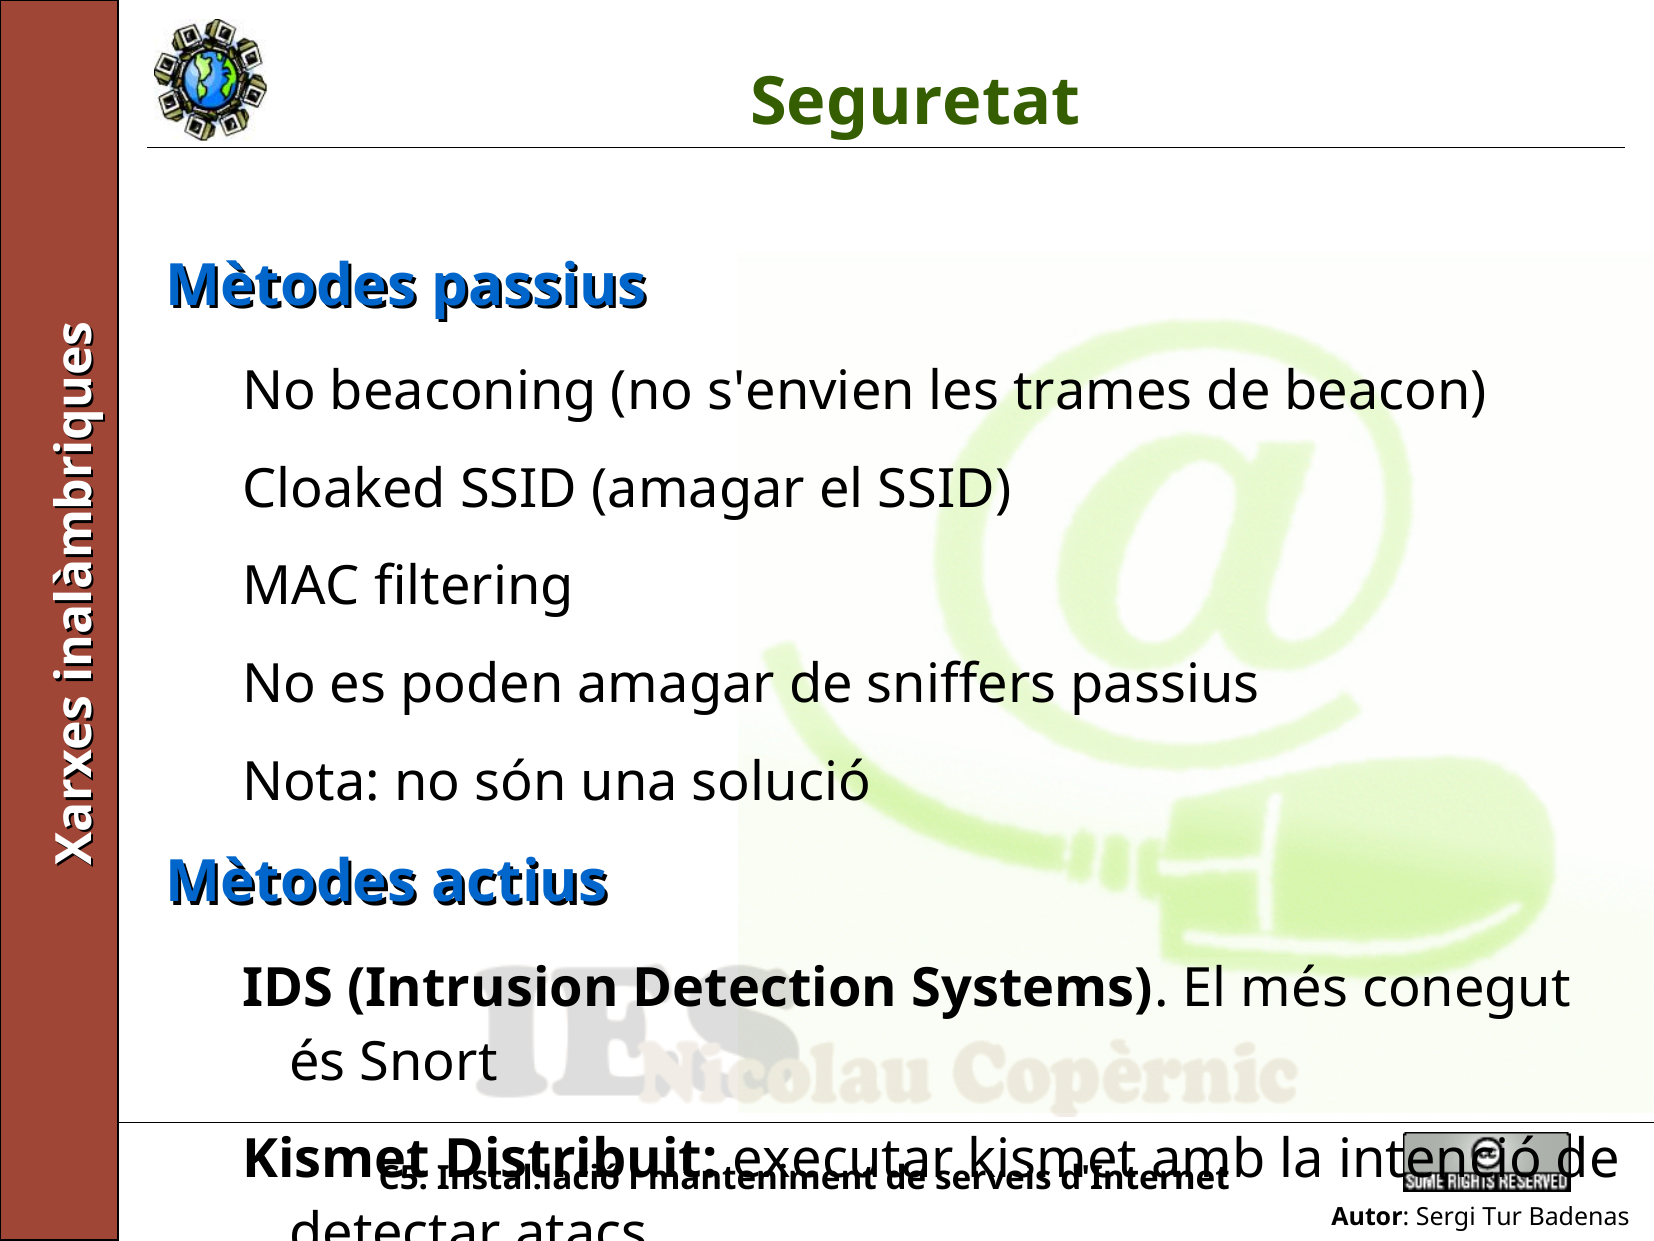

# Seguretat
Mètodes passius
No beaconing (no s'envien les trames de beacon)
Cloaked SSID (amagar el SSID)
MAC filtering
No es poden amagar de sniffers passius
Nota: no són una solució
Mètodes actius
IDS (Intrusion Detection Systems). El més conegut és Snort
Kismet Distribuit: executar kismet amb la intenció de detectar atacs.